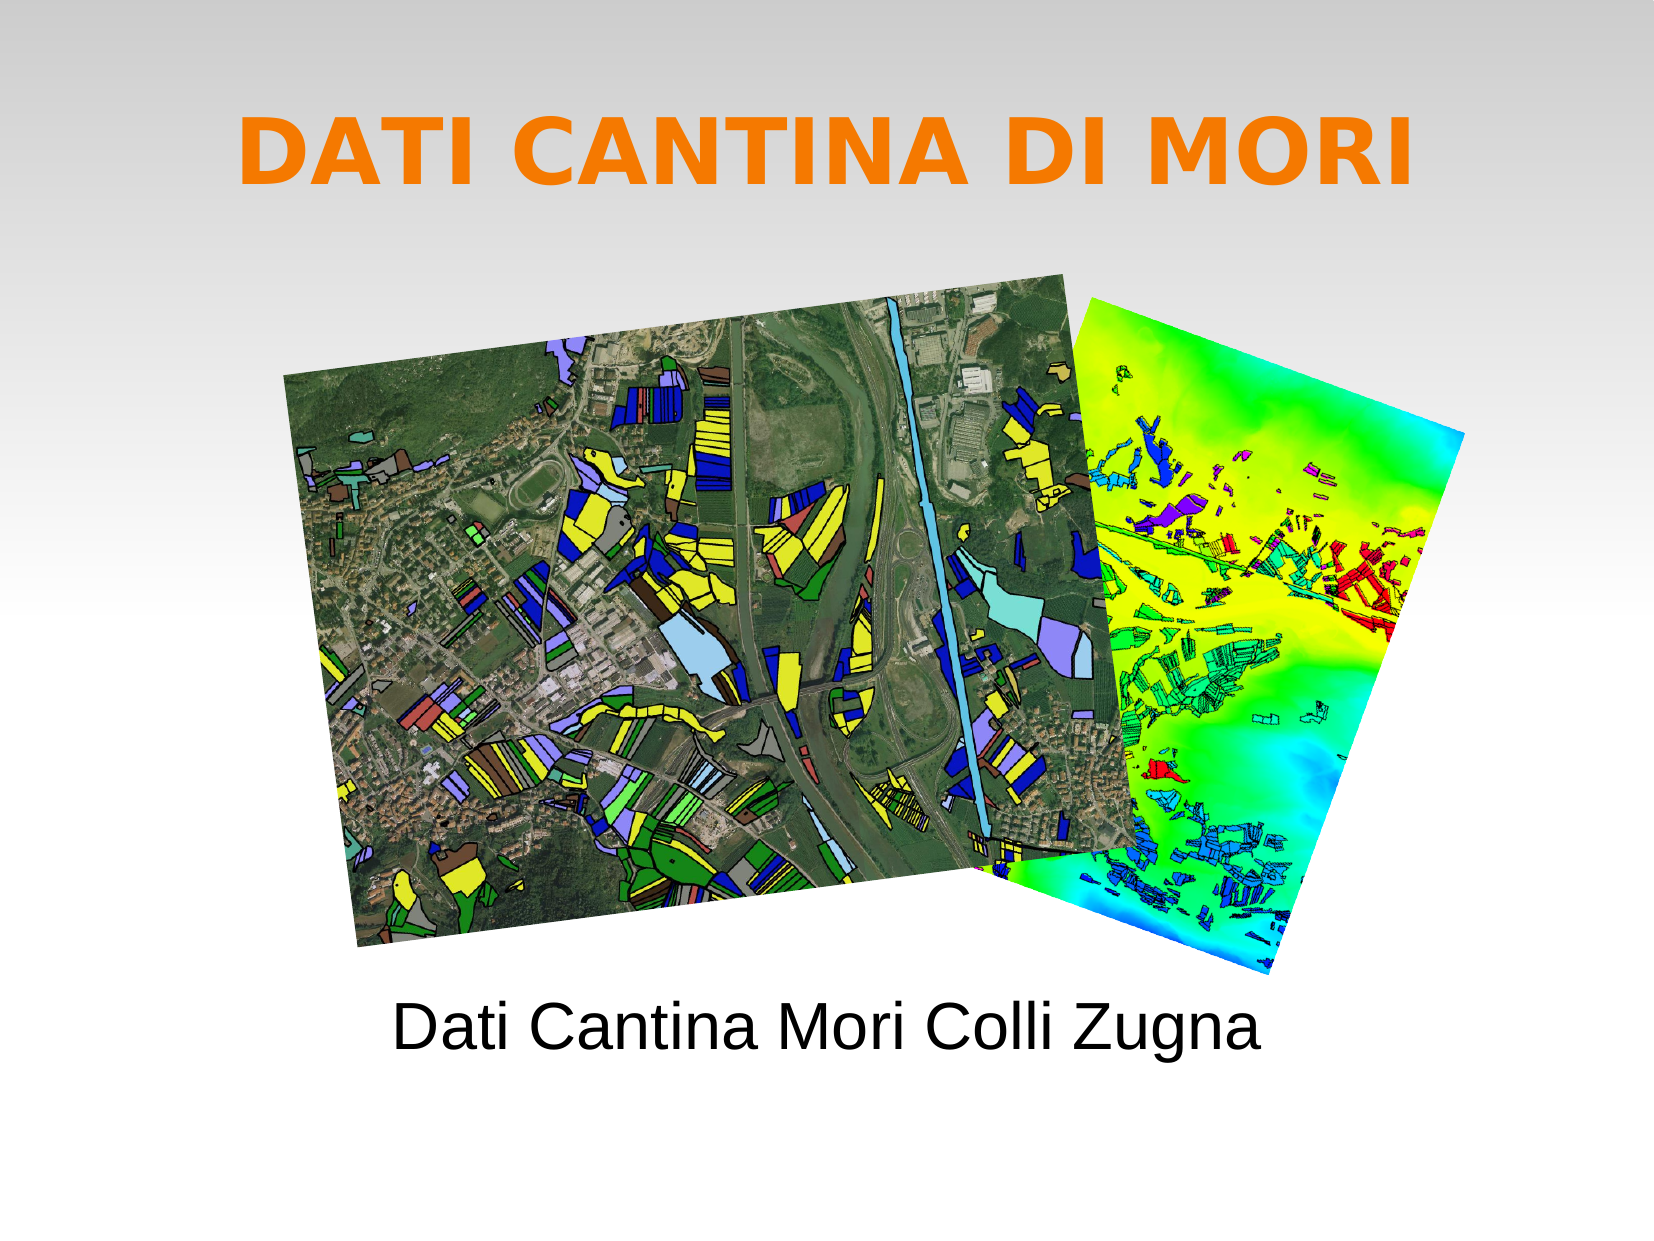

# DATI CANTINA DI MORI
Dati Cantina Mori Colli Zugna